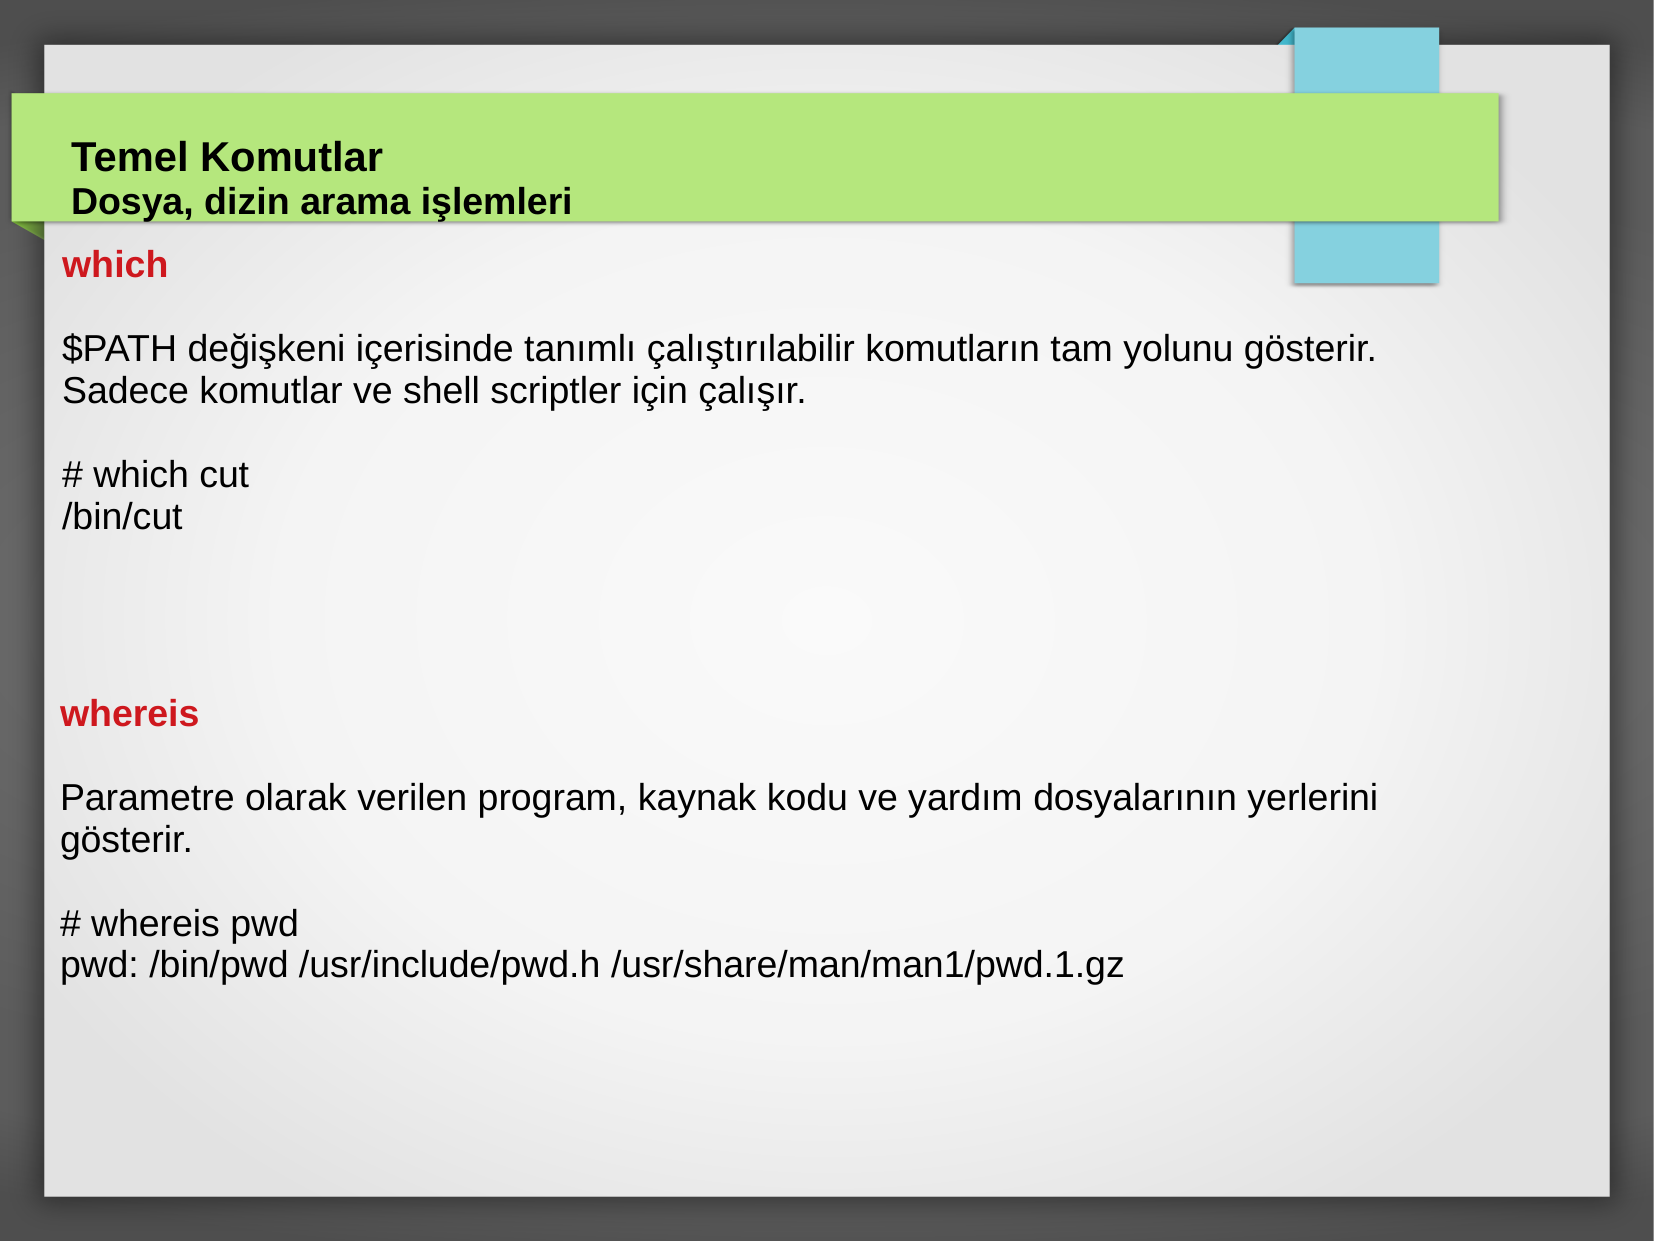

Temel Komutlar
Dosya, dizin arama işlemleri
which
$PATH değişkeni içerisinde tanımlı çalıştırılabilir komutların tam yolunu gösterir.
Sadece komutlar ve shell scriptler için çalışır.
# which cut
/bin/cut
whereis
Parametre olarak verilen program, kaynak kodu ve yardım dosyalarının yerlerini
gösterir.
# whereis pwd
pwd: /bin/pwd /usr/include/pwd.h /usr/share/man/man1/pwd.1.gz